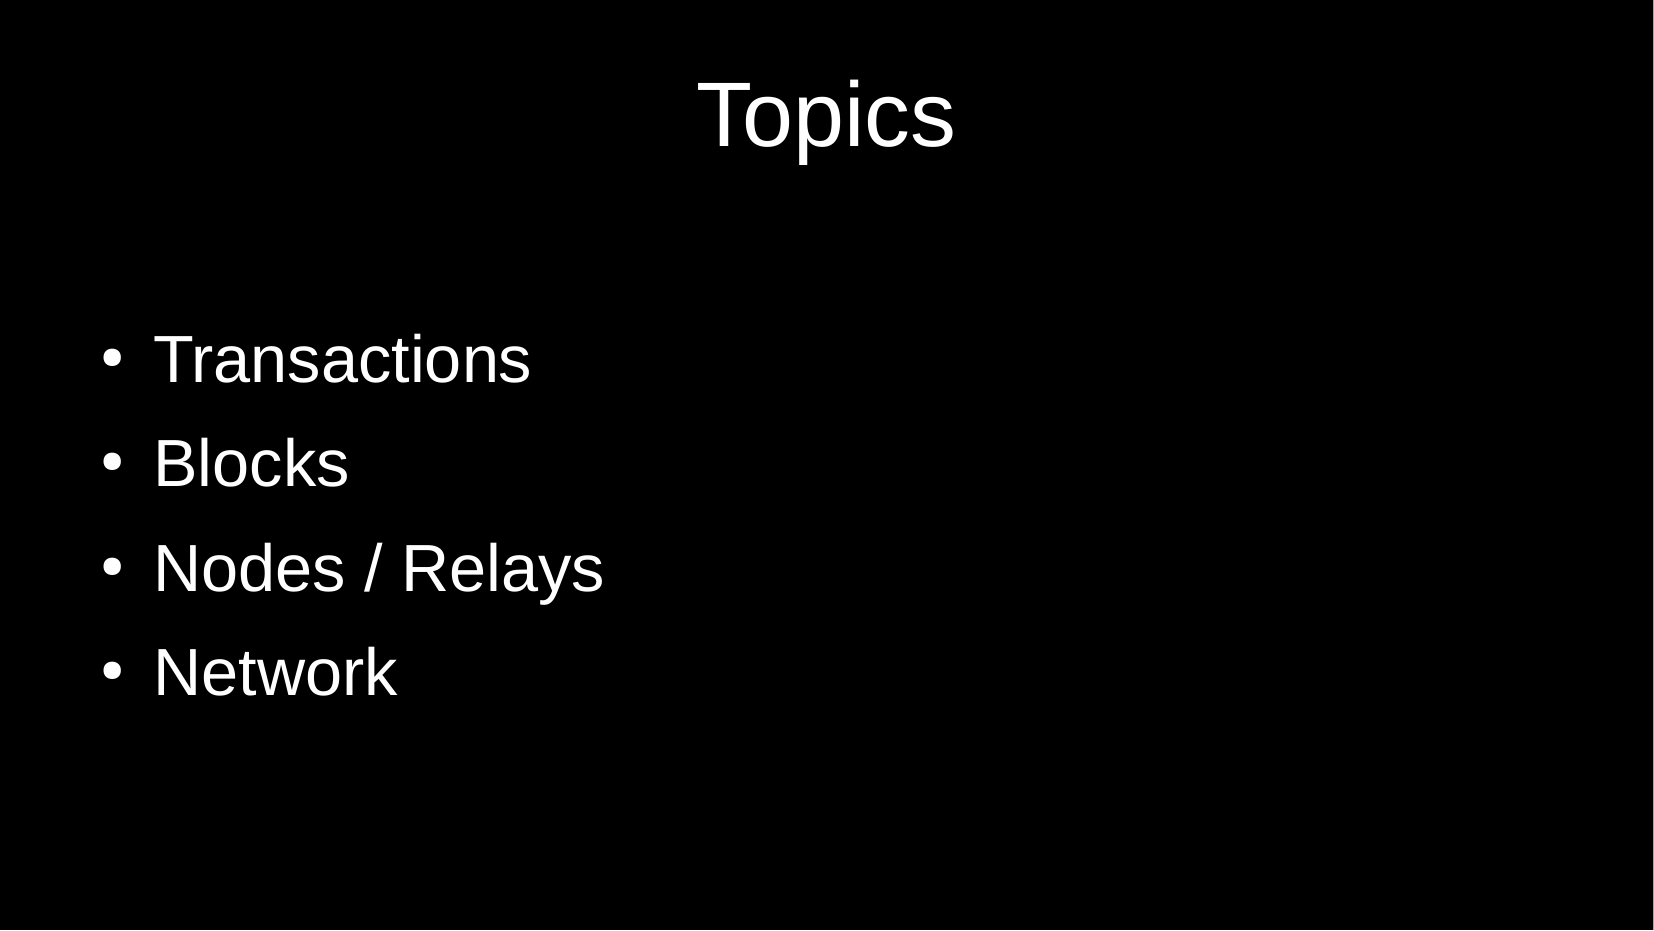

# Topics
Transactions
Blocks
Nodes / Relays
Network